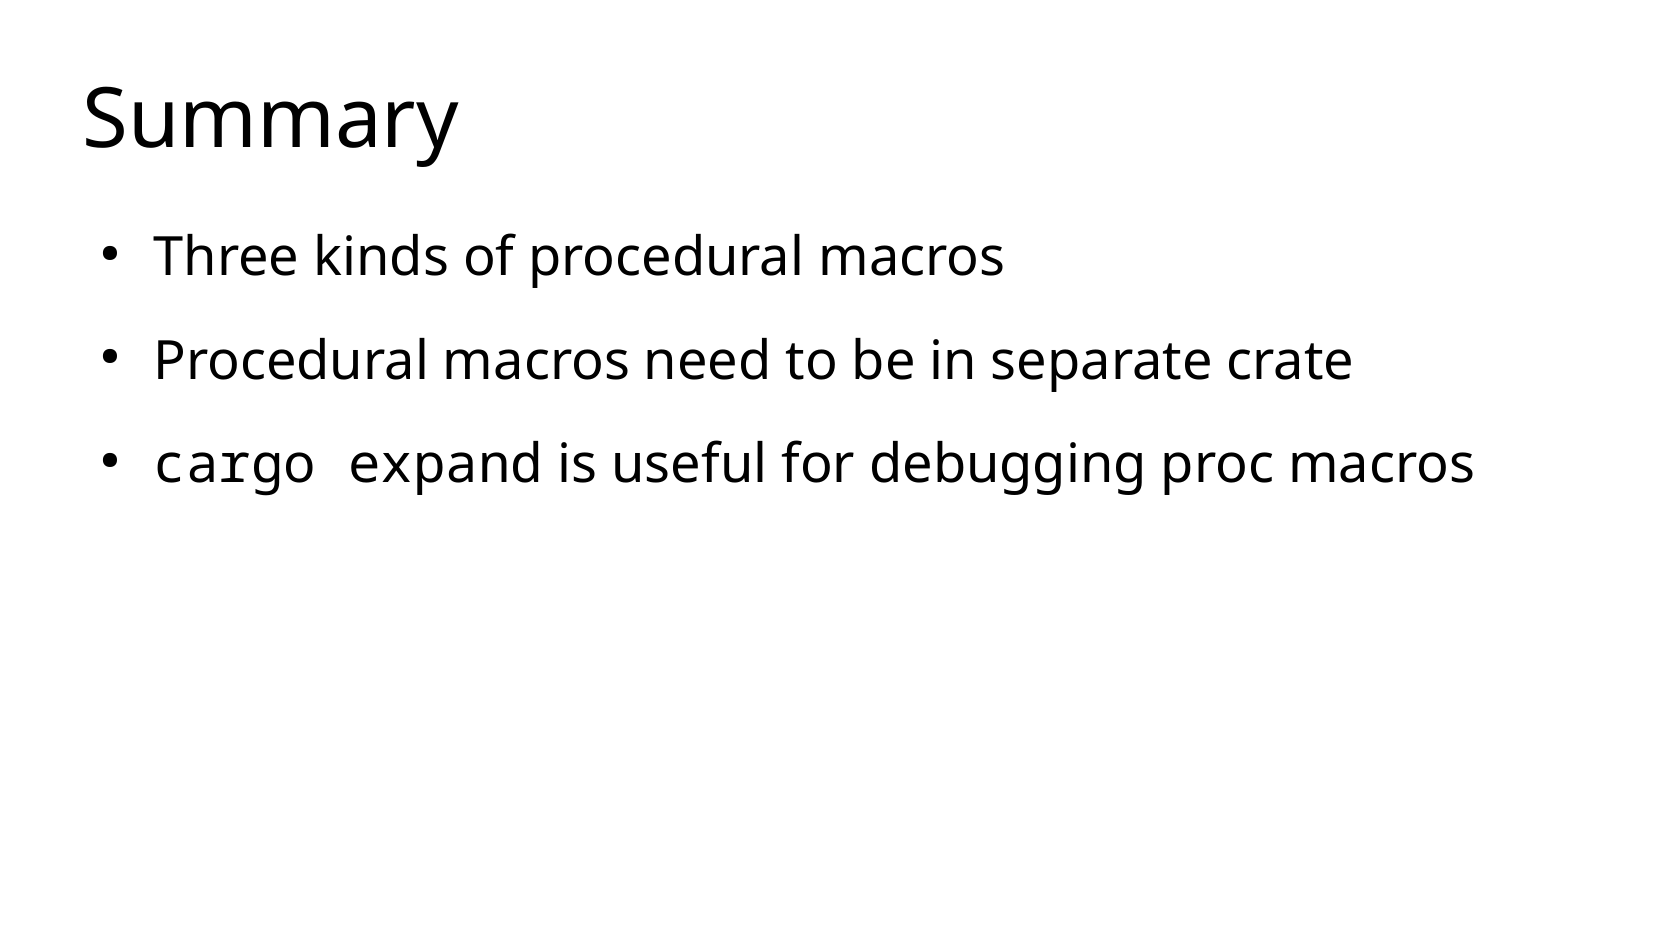

# Summary
Three kinds of procedural macros
Procedural macros need to be in separate crate
cargo expand is useful for debugging proc macros